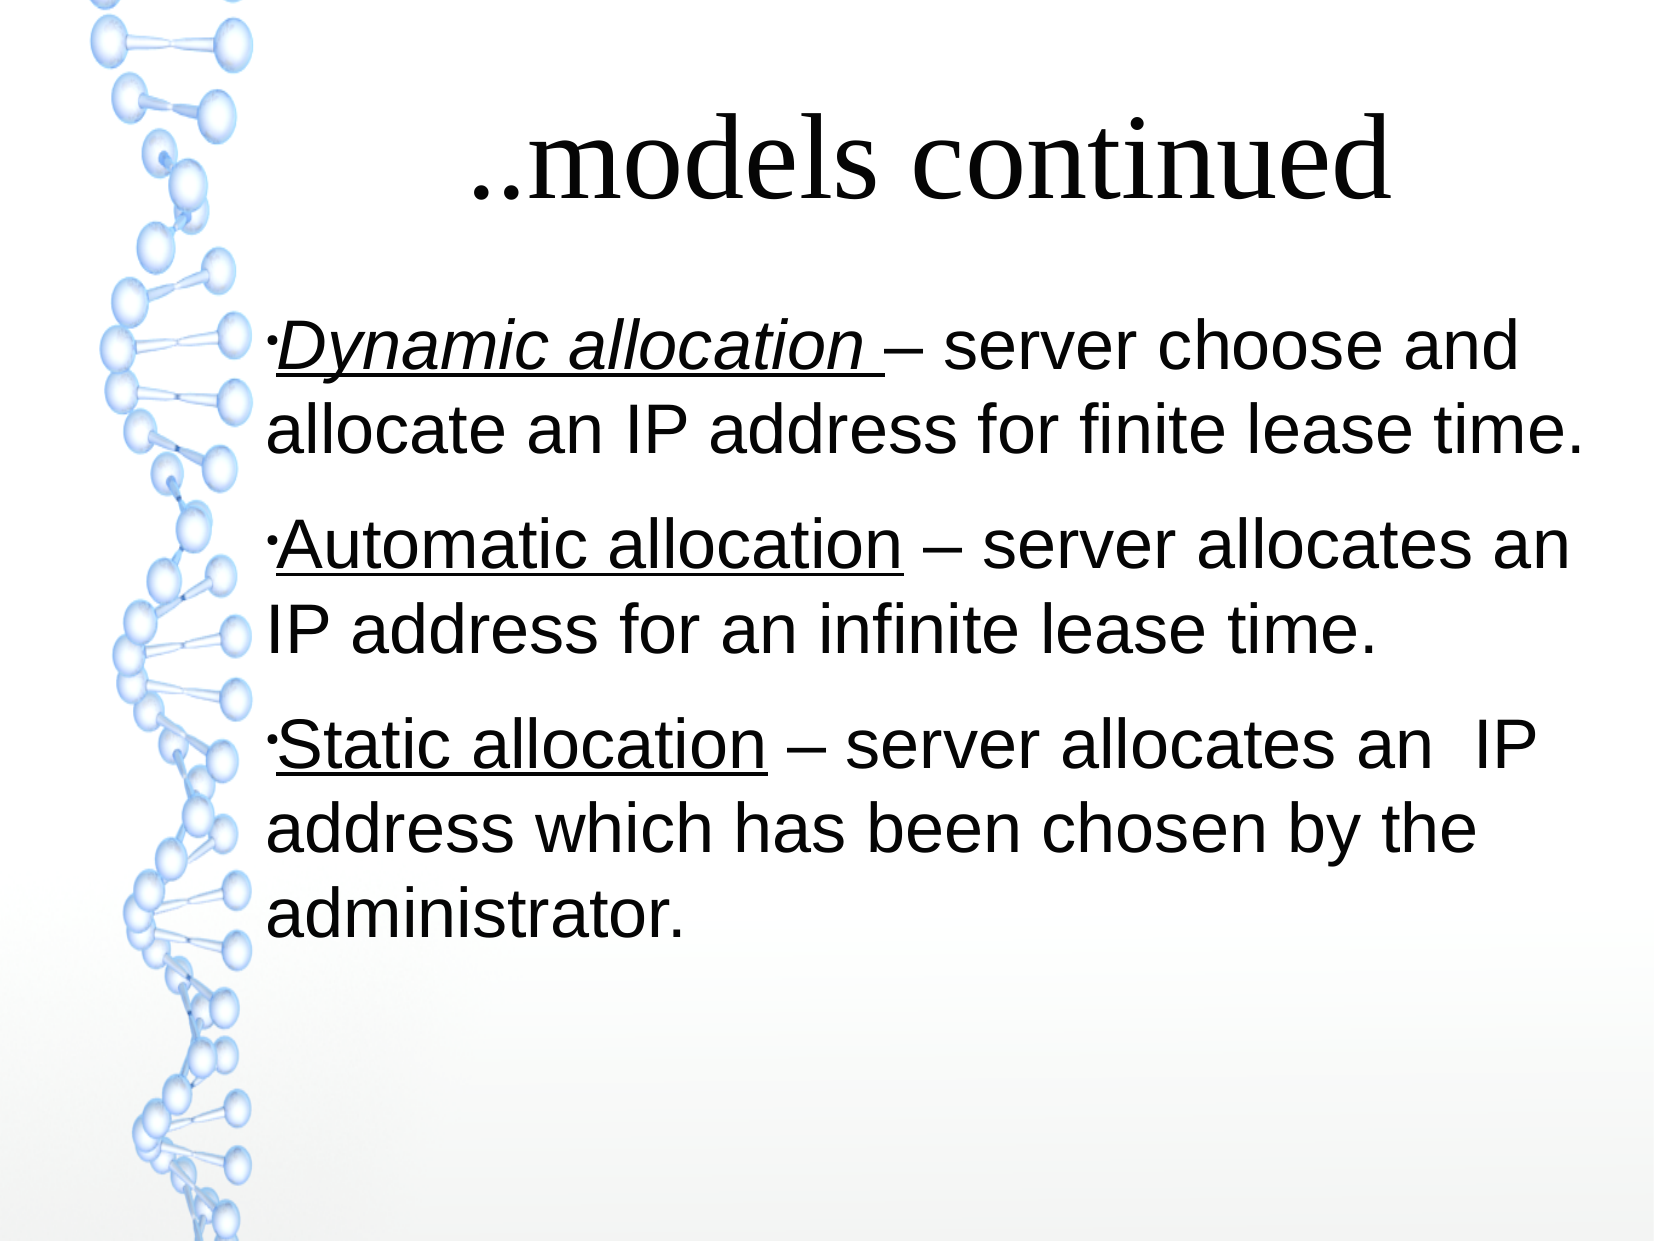

# ..models continued
Dynamic allocation – server choose and allocate an IP address for finite lease time.
Automatic allocation – server allocates an IP address for an infinite lease time.
Static allocation – server allocates an IP address which has been chosen by the administrator.